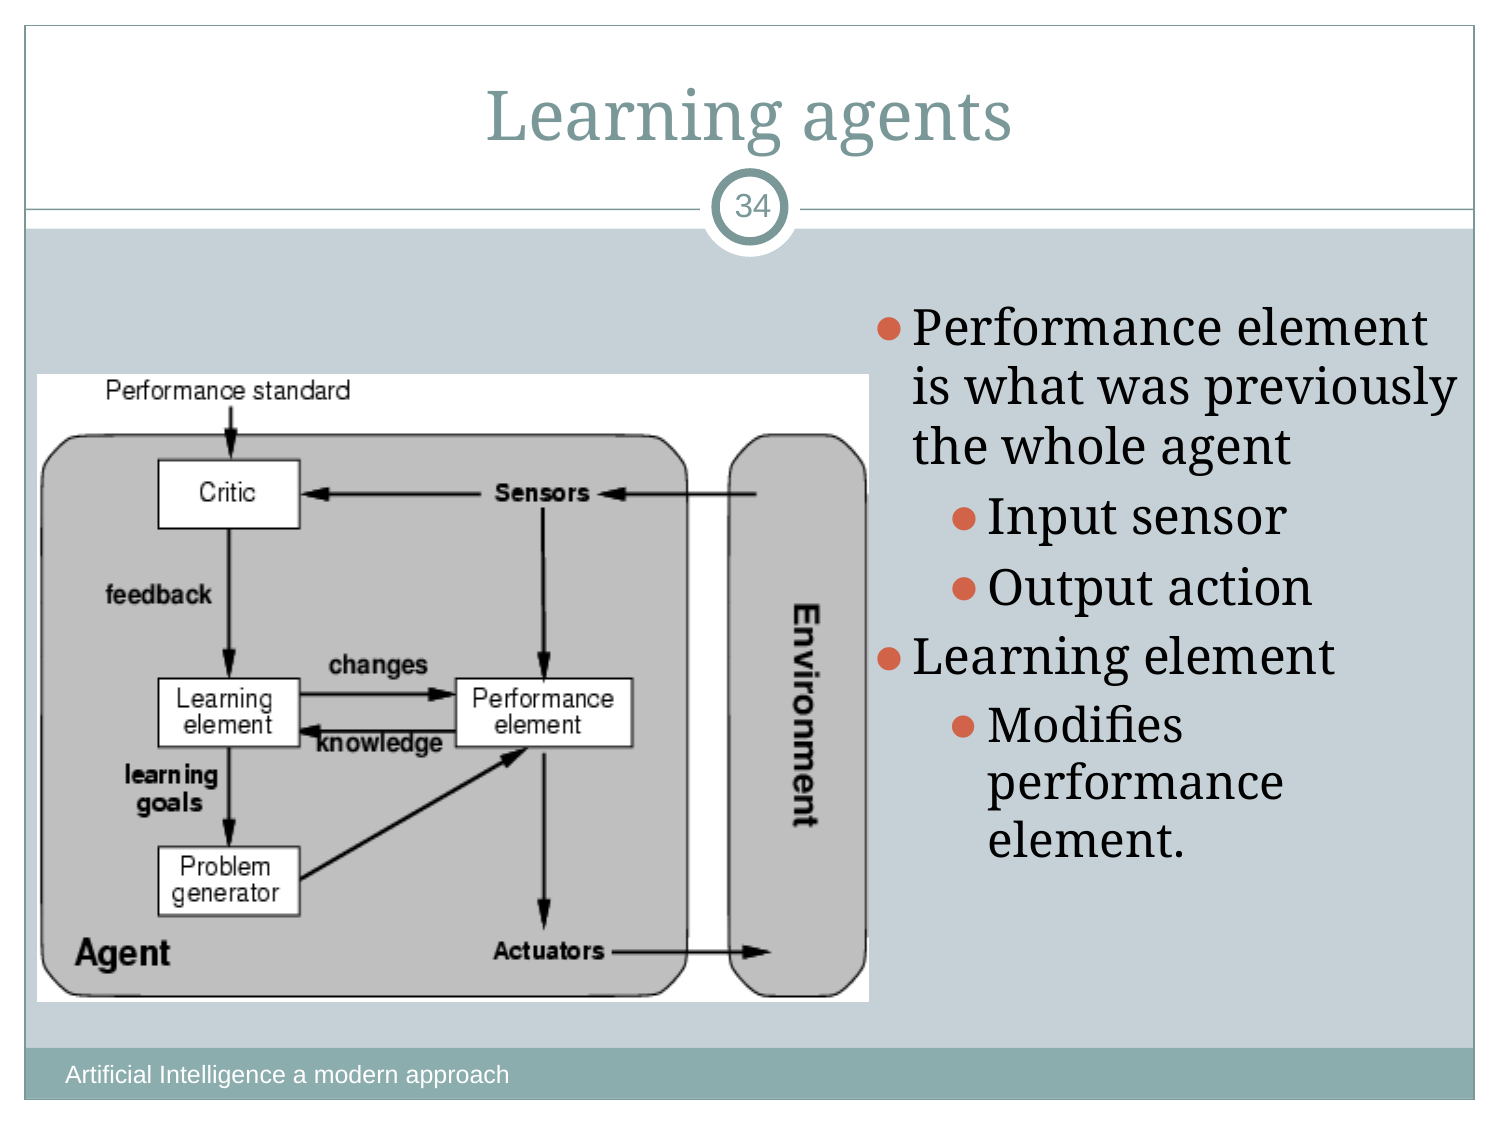

# Learning agents
Performance element is what was previously the whole agent
Input sensor
Output action
Learning element
Modifies performance element.
Artificial Intelligence a modern approach